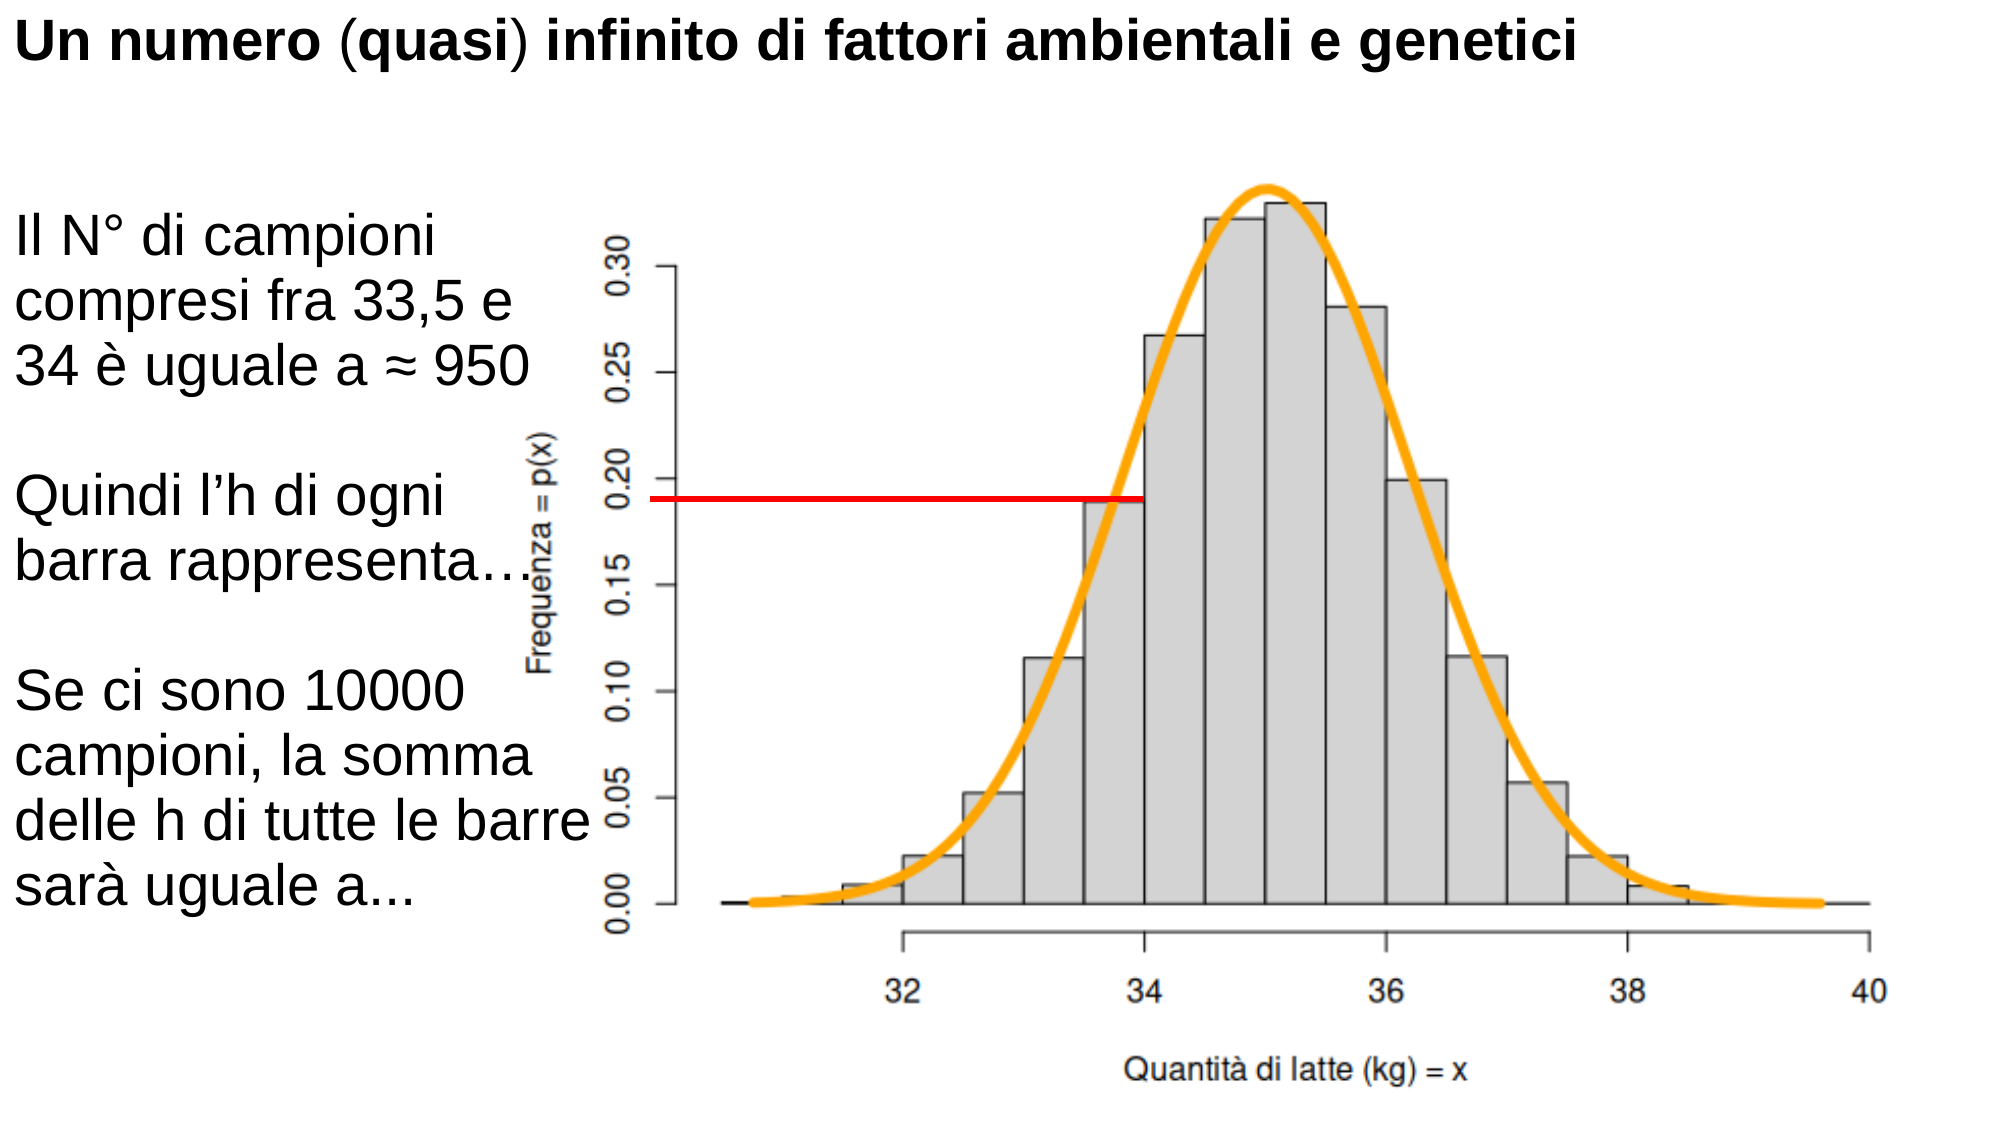

Un numero (quasi) infinito di fattori ambientali e genetici
Il N° di campioni
compresi fra 33,5 e
34 è uguale a ≈ 950
Quindi l’h di ogni
barra rappresenta…
Se ci sono 10000
campioni, la somma
delle h di tutte le barre
sarà uguale a...